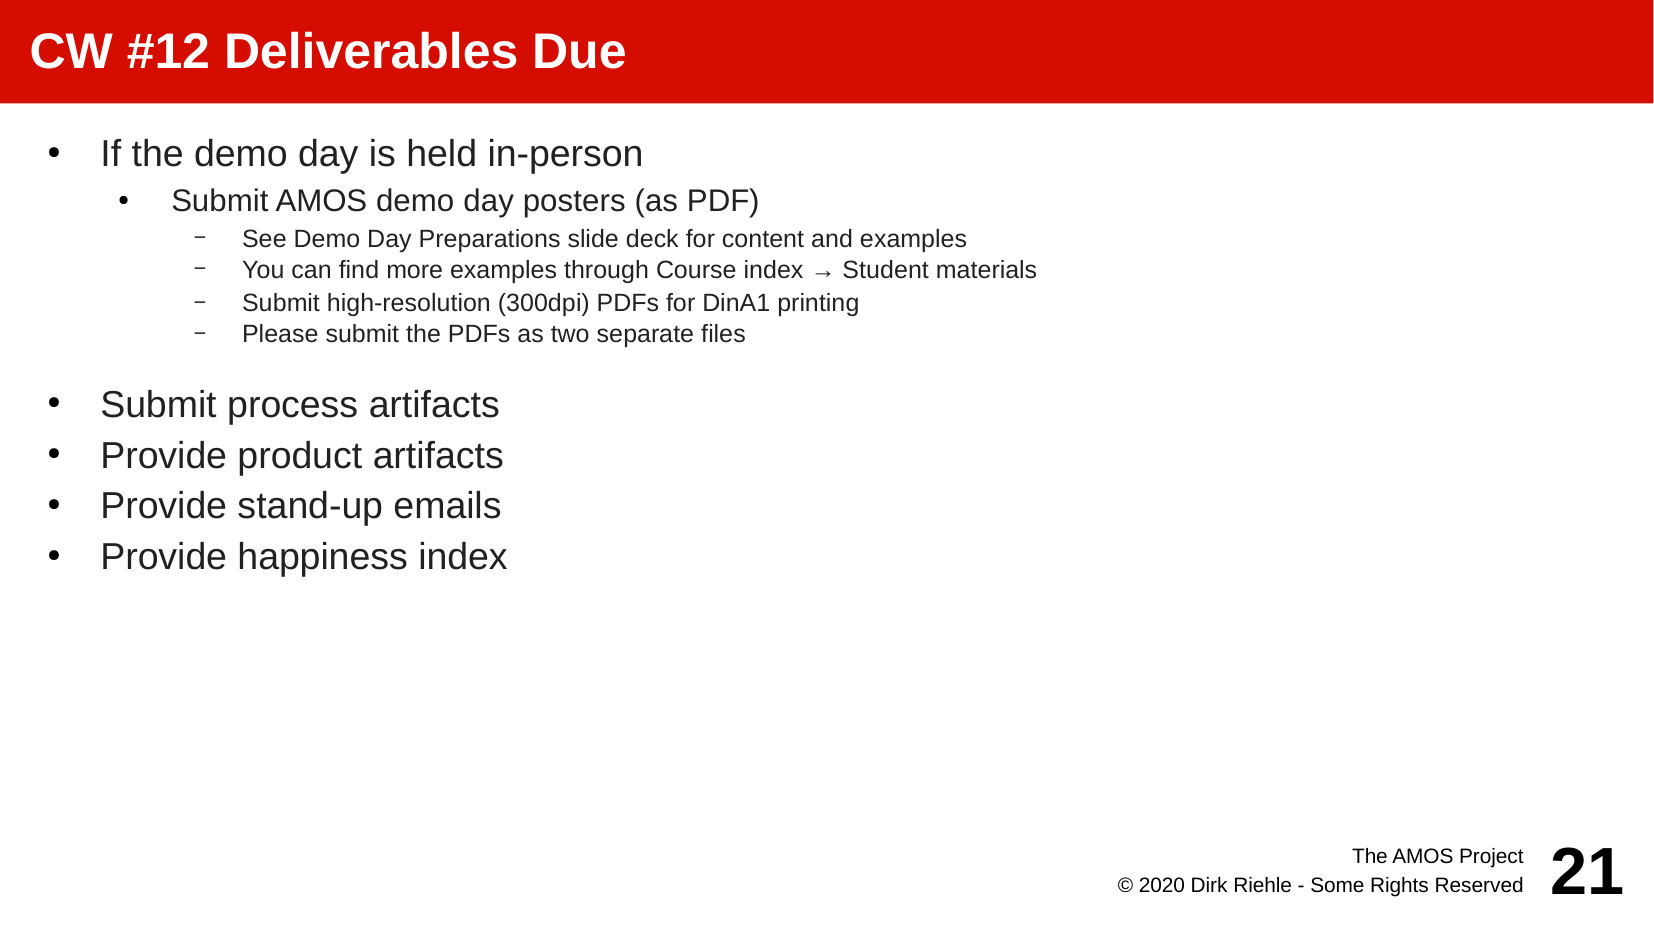

# CW #12 Deliverables Due
If the demo day is held in-person
Submit AMOS demo day posters (as PDF)
See Demo Day Preparations slide deck for content and examples
You can find more examples through Course index → Student materials
Submit high-resolution (300dpi) PDFs for DinA1 printing
Please submit the PDFs as two separate files
Submit process artifacts
Provide product artifacts
Provide stand-up emails
Provide happiness index
The AMOS Project
21
© 2020 Dirk Riehle - Some Rights Reserved